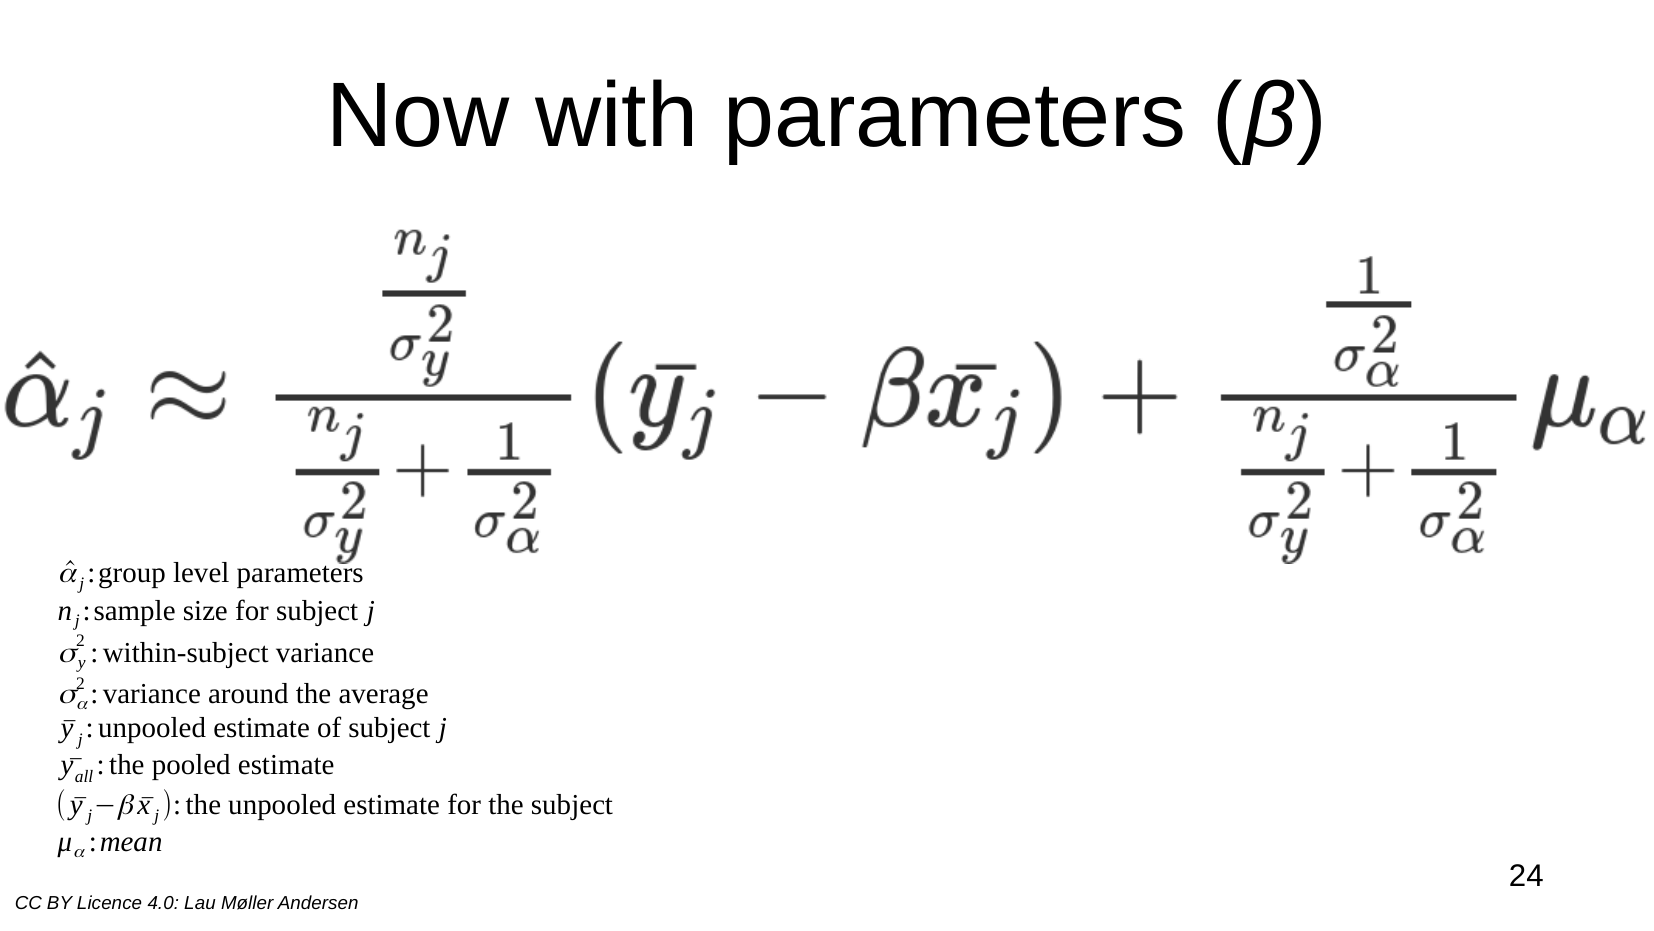

# Now with parameters (β)
CC BY Licence 4.0: Lau Møller Andersen